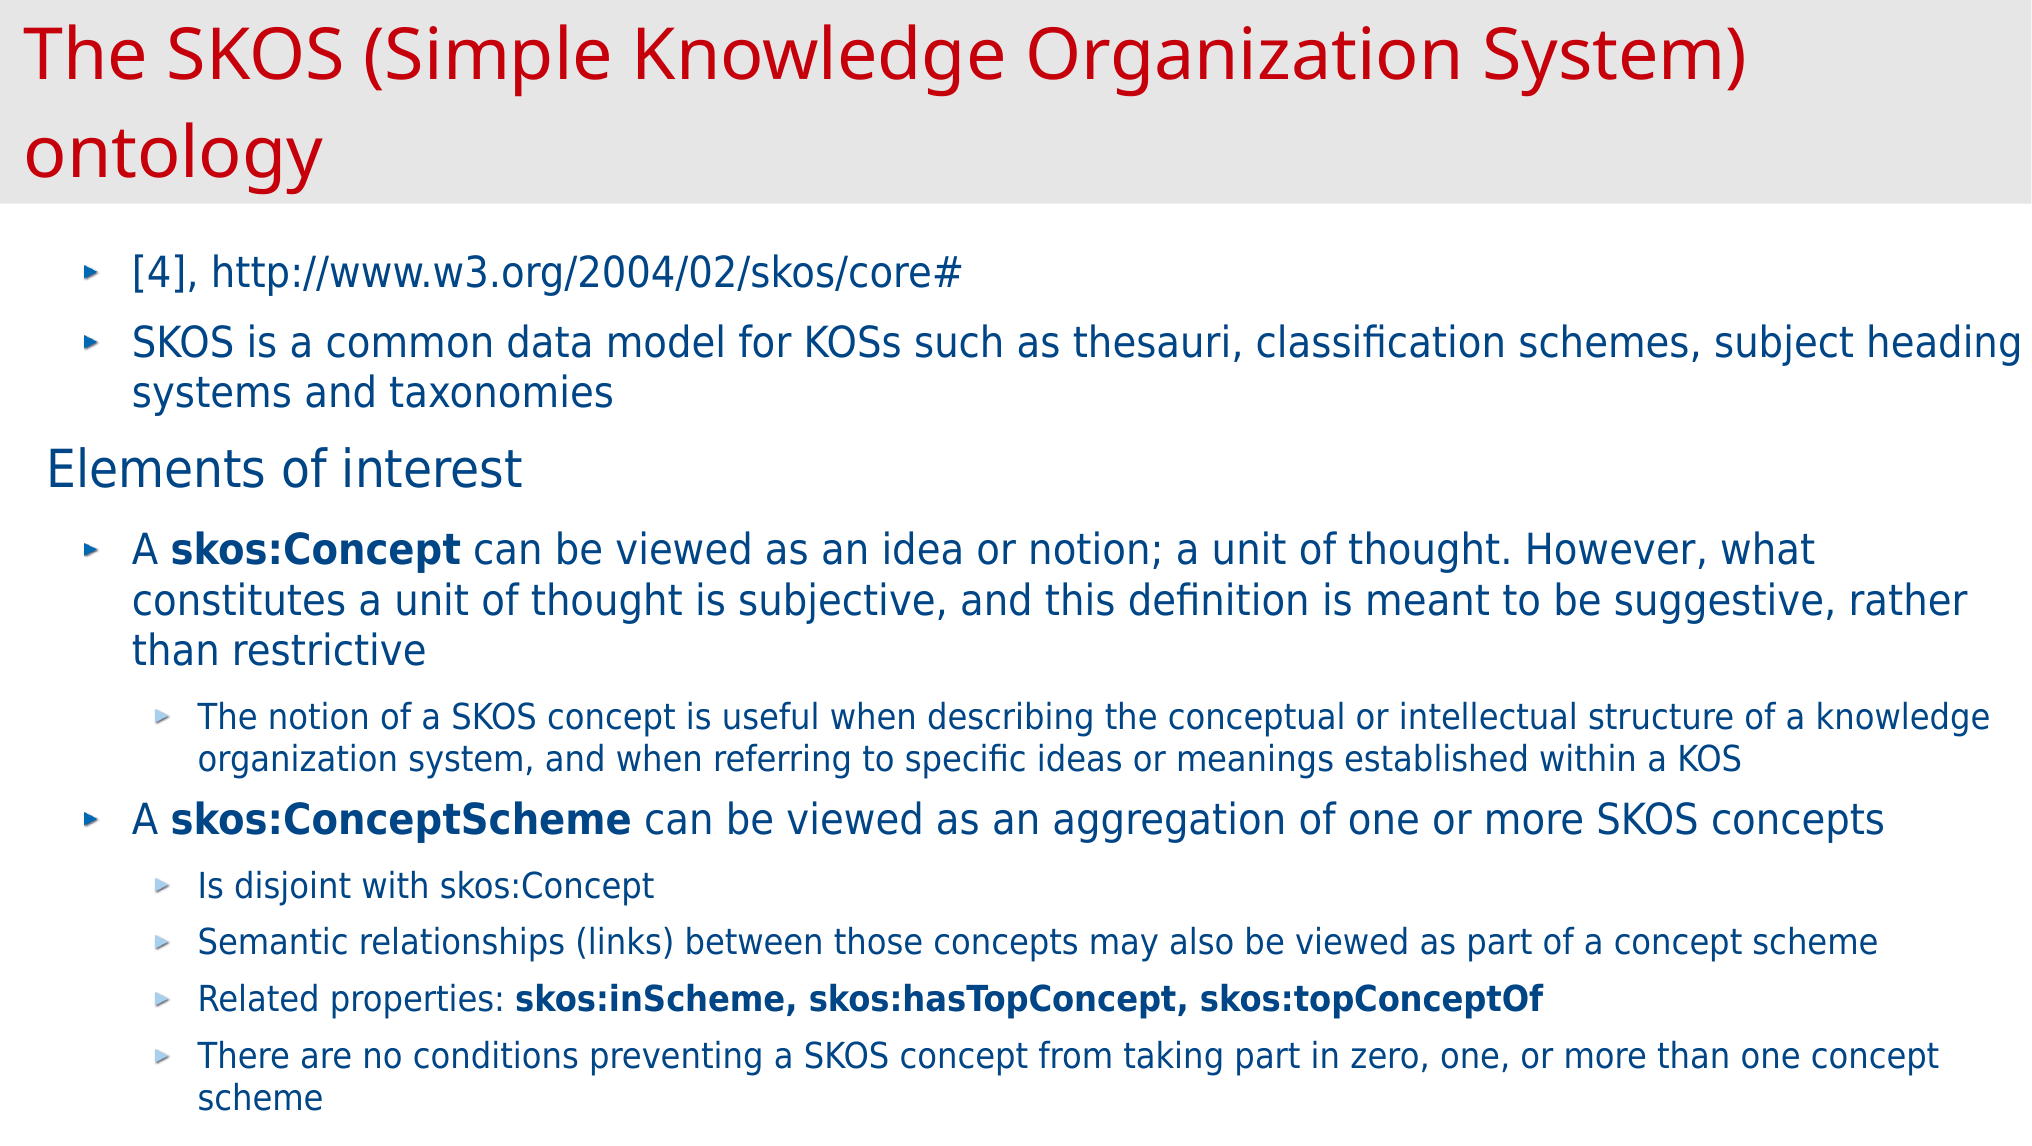

# The SKOS (Simple Knowledge Organization System) ontology
[4], http://www.w3.org/2004/02/skos/core#
SKOS is a common data model for KOSs such as thesauri, classification schemes, subject heading systems and taxonomies
Elements of interest
A skos:Concept can be viewed as an idea or notion; a unit of thought. However, what constitutes a unit of thought is subjective, and this definition is meant to be suggestive, rather than restrictive
The notion of a SKOS concept is useful when describing the conceptual or intellectual structure of a knowledge organization system, and when referring to specific ideas or meanings established within a KOS
A skos:ConceptScheme can be viewed as an aggregation of one or more SKOS concepts
Is disjoint with skos:Concept
Semantic relationships (links) between those concepts may also be viewed as part of a concept scheme
Related properties: skos:inScheme, skos:hasTopConcept, skos:topConceptOf
There are no conditions preventing a SKOS concept from taking part in zero, one, or more than one concept scheme